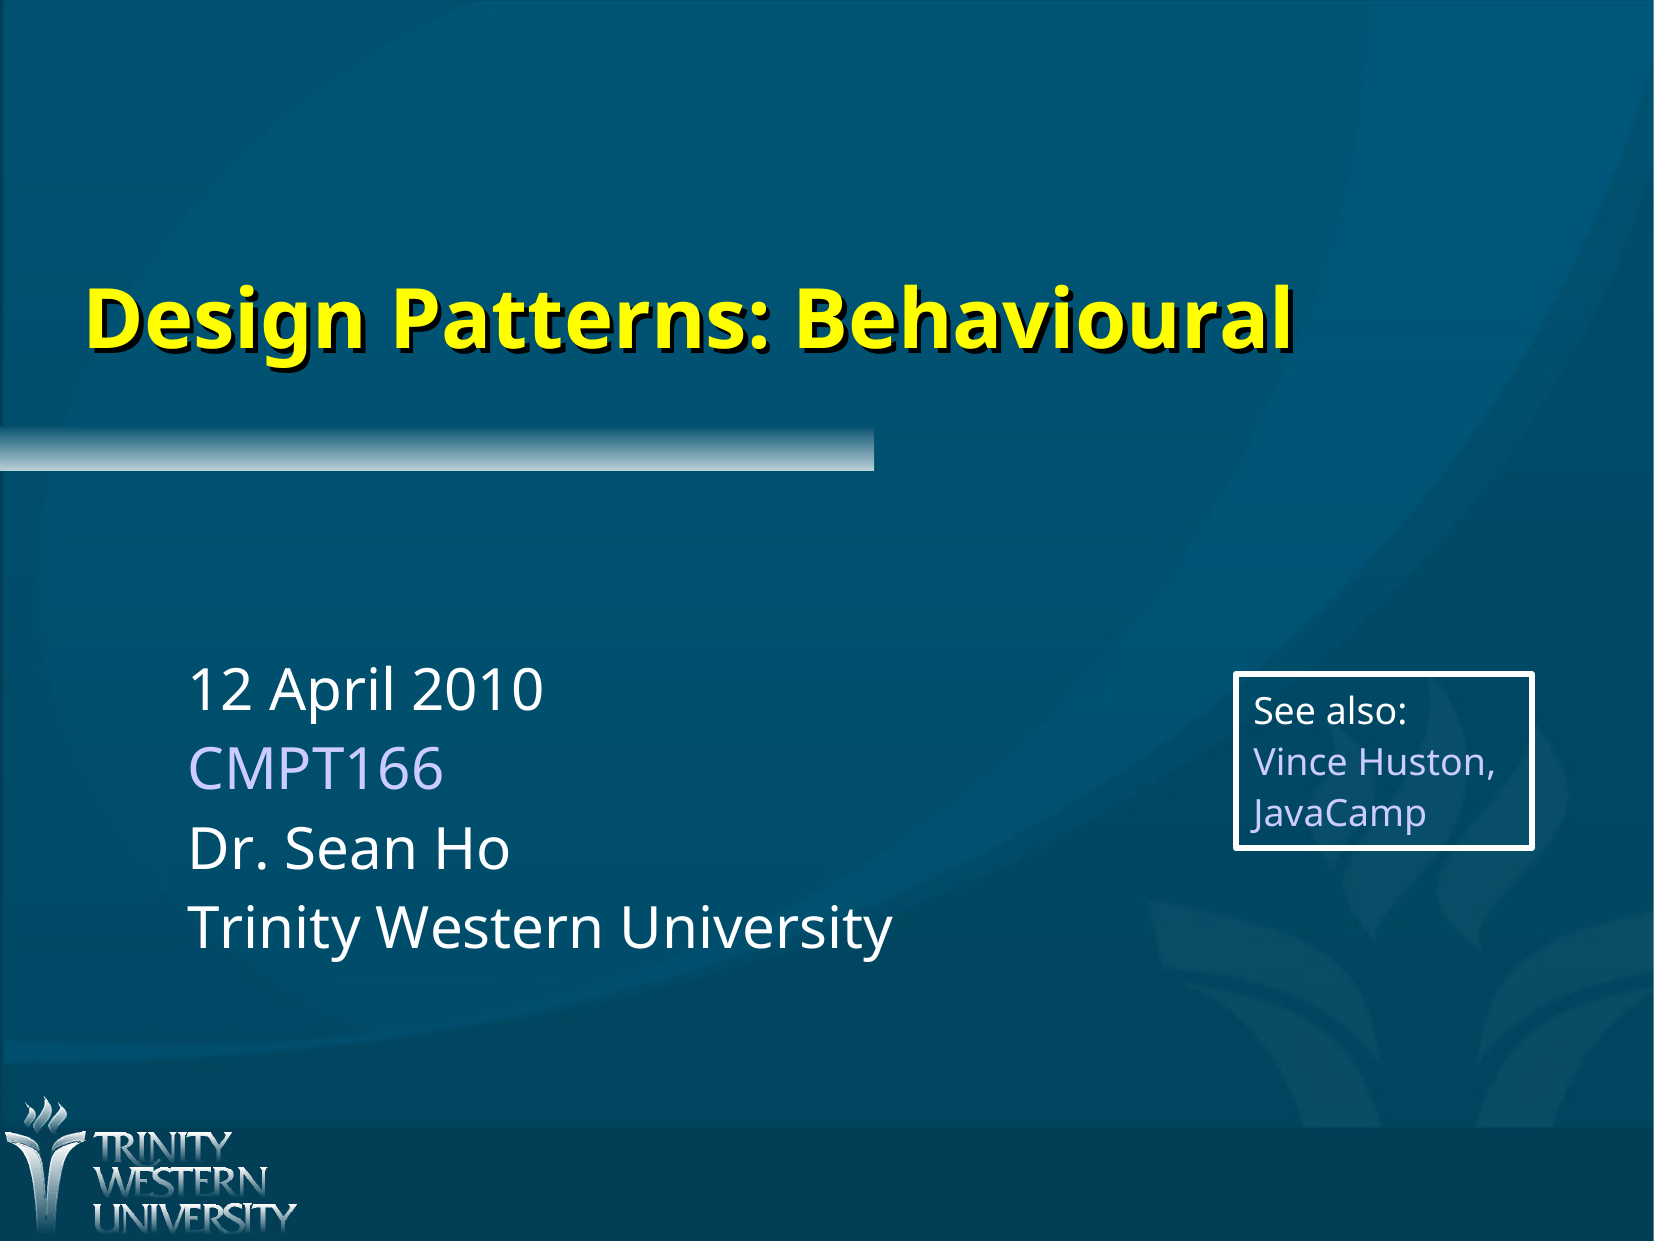

# Design Patterns: Behavioural
12 April 2010
CMPT166
Dr. Sean Ho
Trinity Western University
See also:
Vince Huston,
JavaCamp